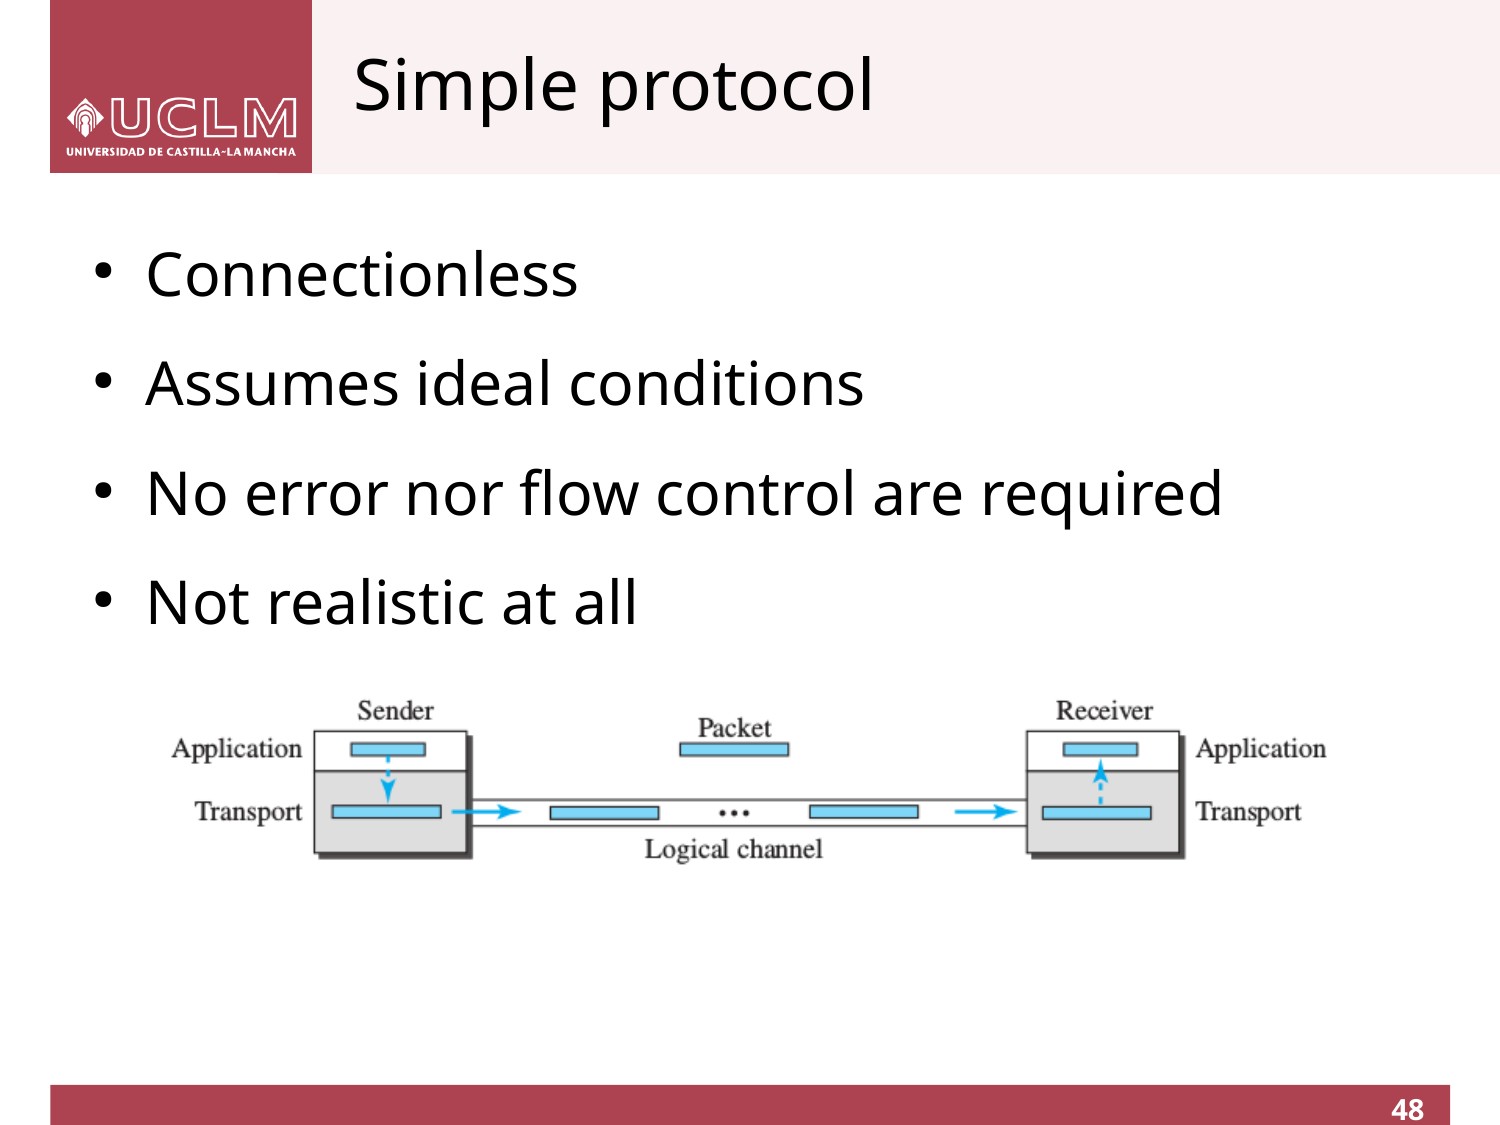

# Simple protocol
Connectionless
Assumes ideal conditions
No error nor flow control are required
Not realistic at all
48